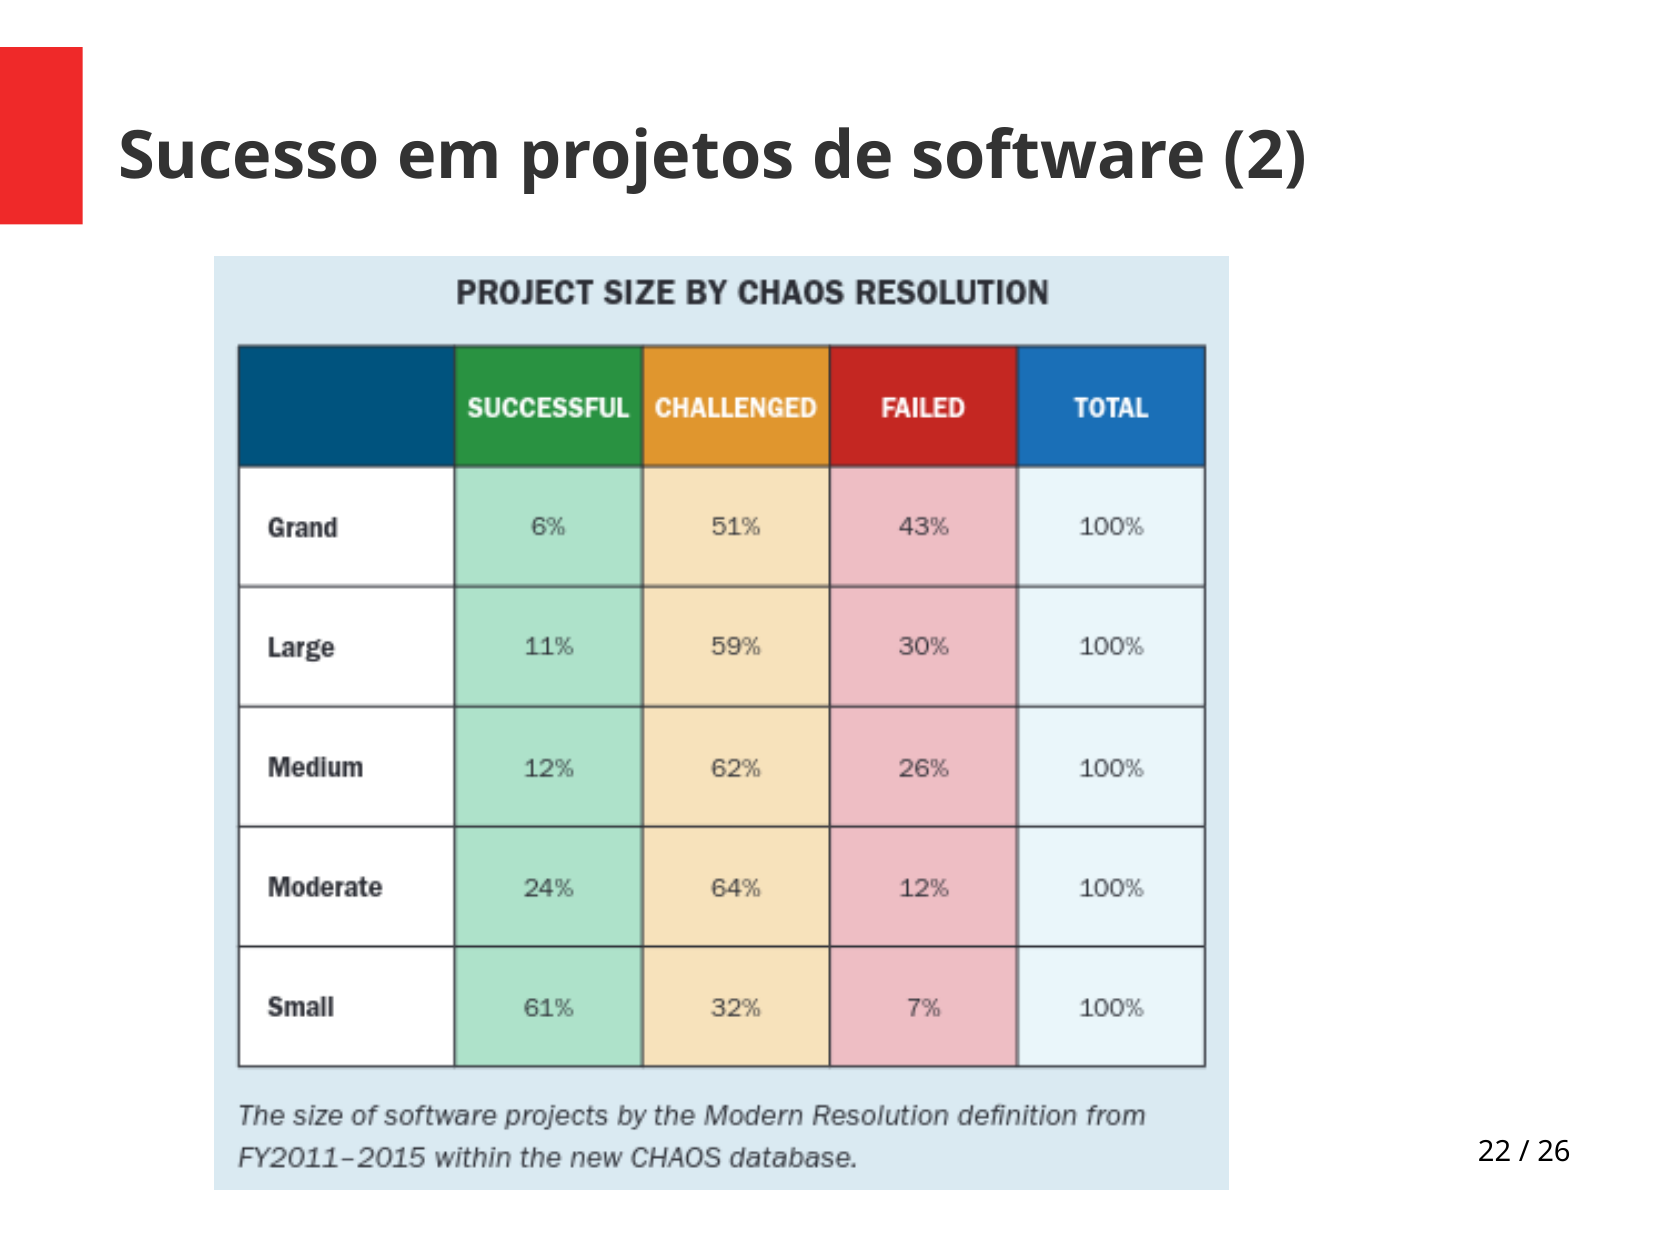

# Sucesso em projetos de software (2)
22